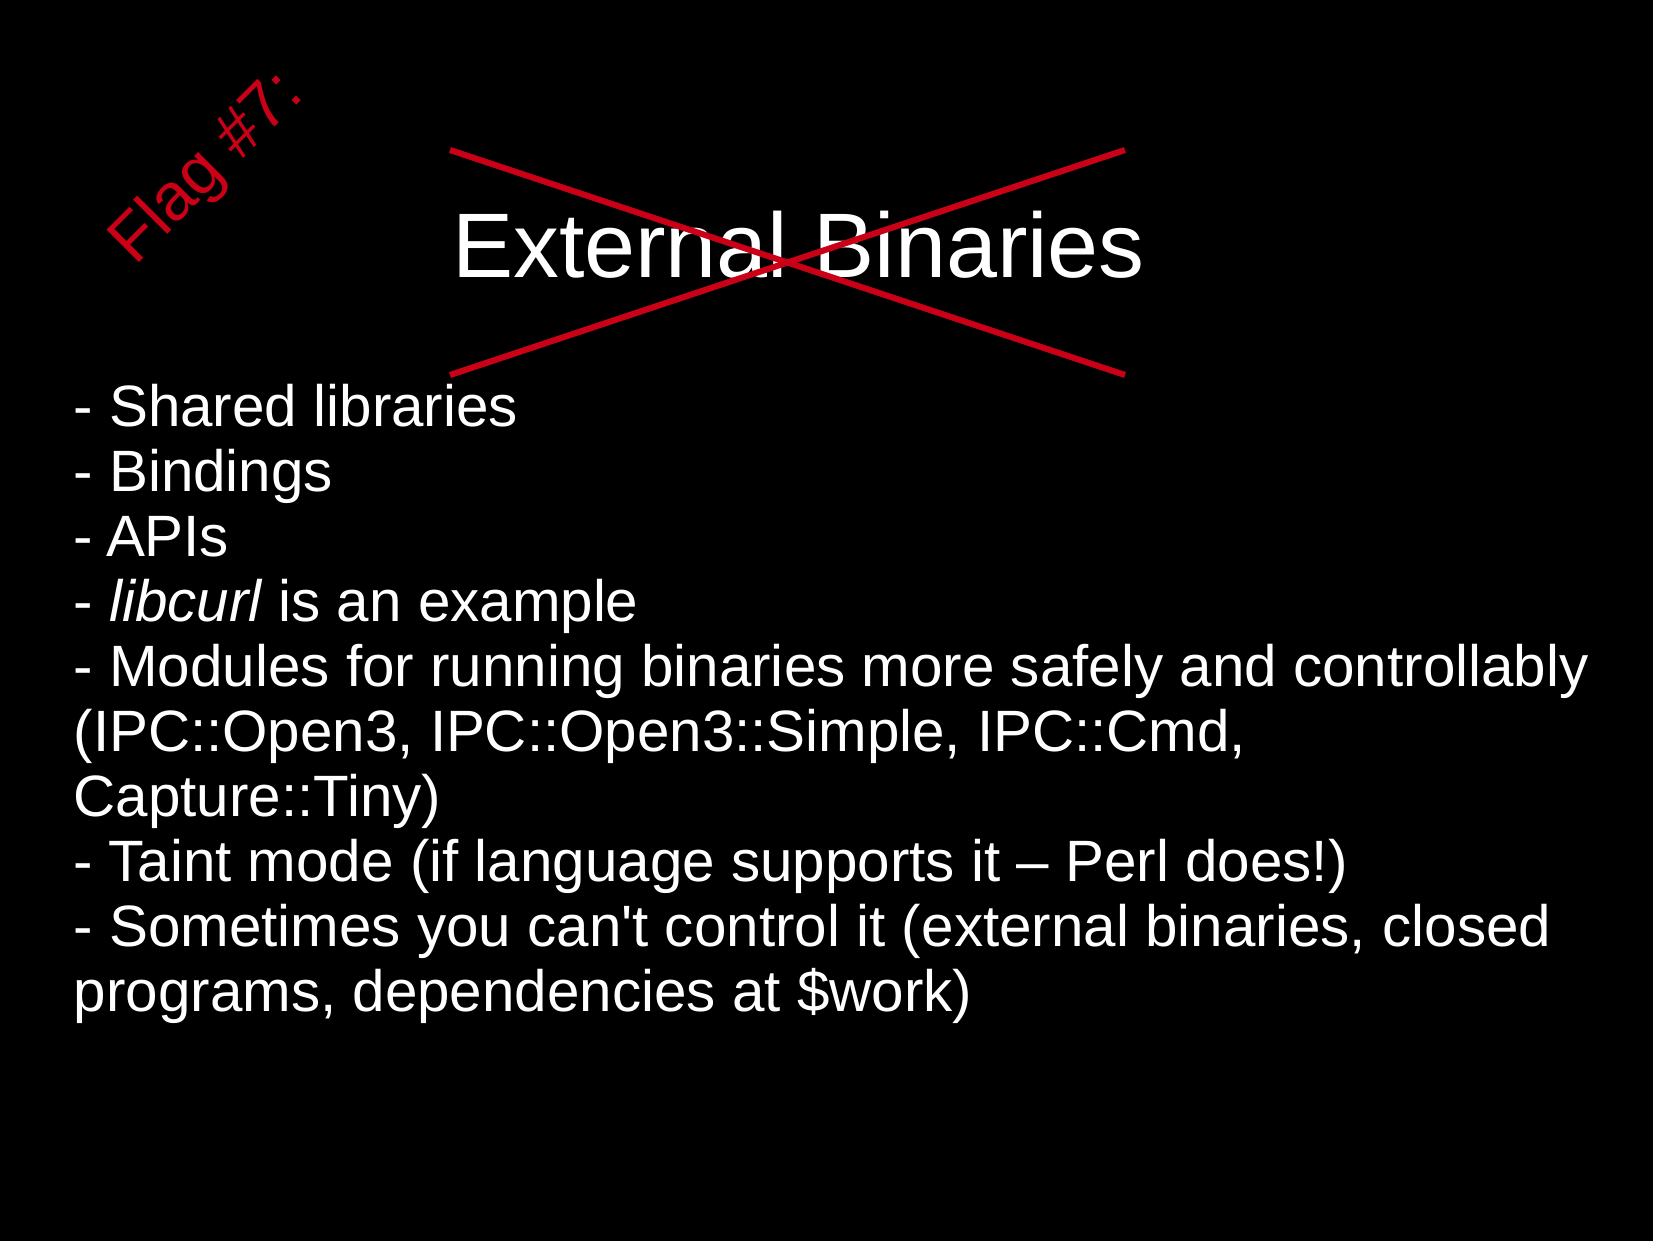

Flag #7:
External Binaries
- Shared libraries
- Bindings
- APIs
- libcurl is an example
- Modules for running binaries more safely and controllably (IPC::Open3, IPC::Open3::Simple, IPC::Cmd, Capture::Tiny)
- Taint mode (if language supports it – Perl does!)
- Sometimes you can't control it (external binaries, closed programs, dependencies at $work)